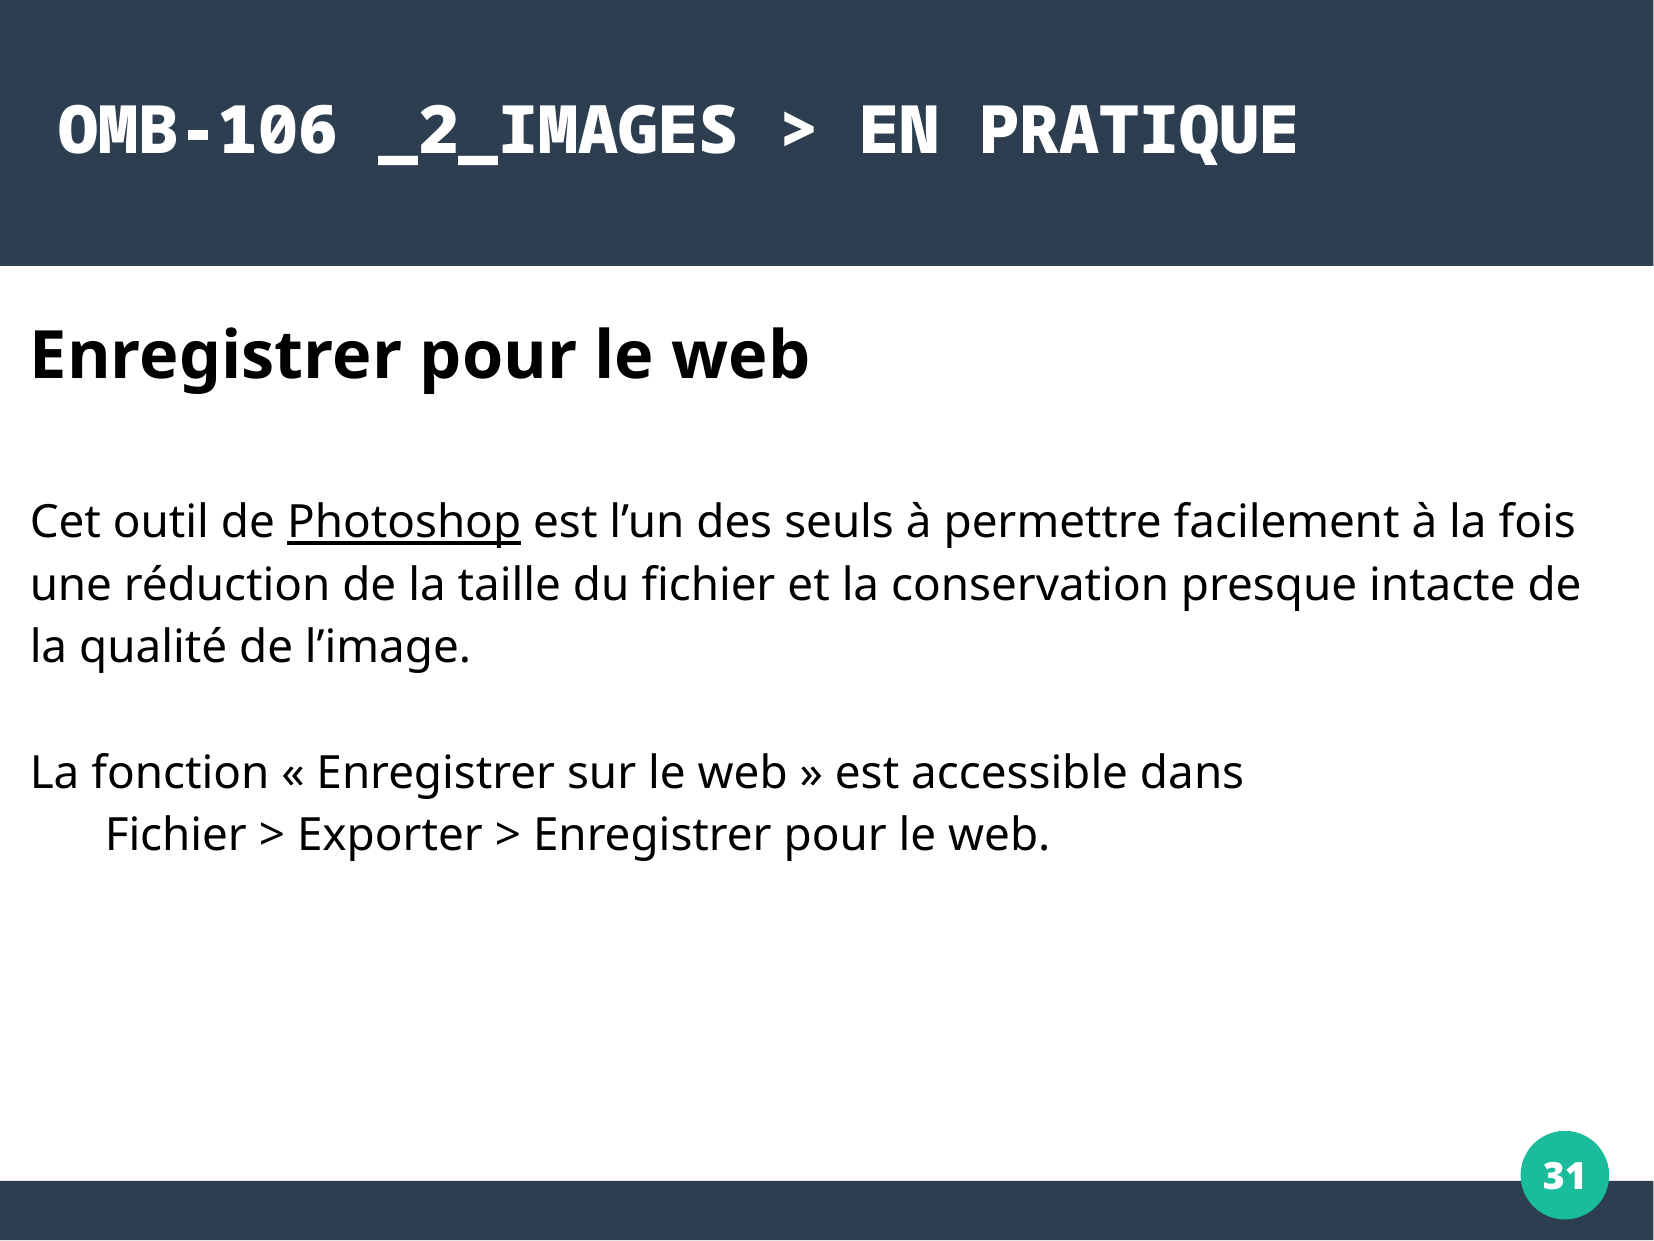

# OMB-106 _2_IMAGES > EN PRATIQUE
Enregistrer pour le web
Cet outil de Photoshop est l’un des seuls à permettre facilement à la fois une réduction de la taille du fichier et la conservation presque intacte de la qualité de l’image.
La fonction « Enregistrer sur le web » est accessible dans
	Fichier > Exporter > Enregistrer pour le web.
31